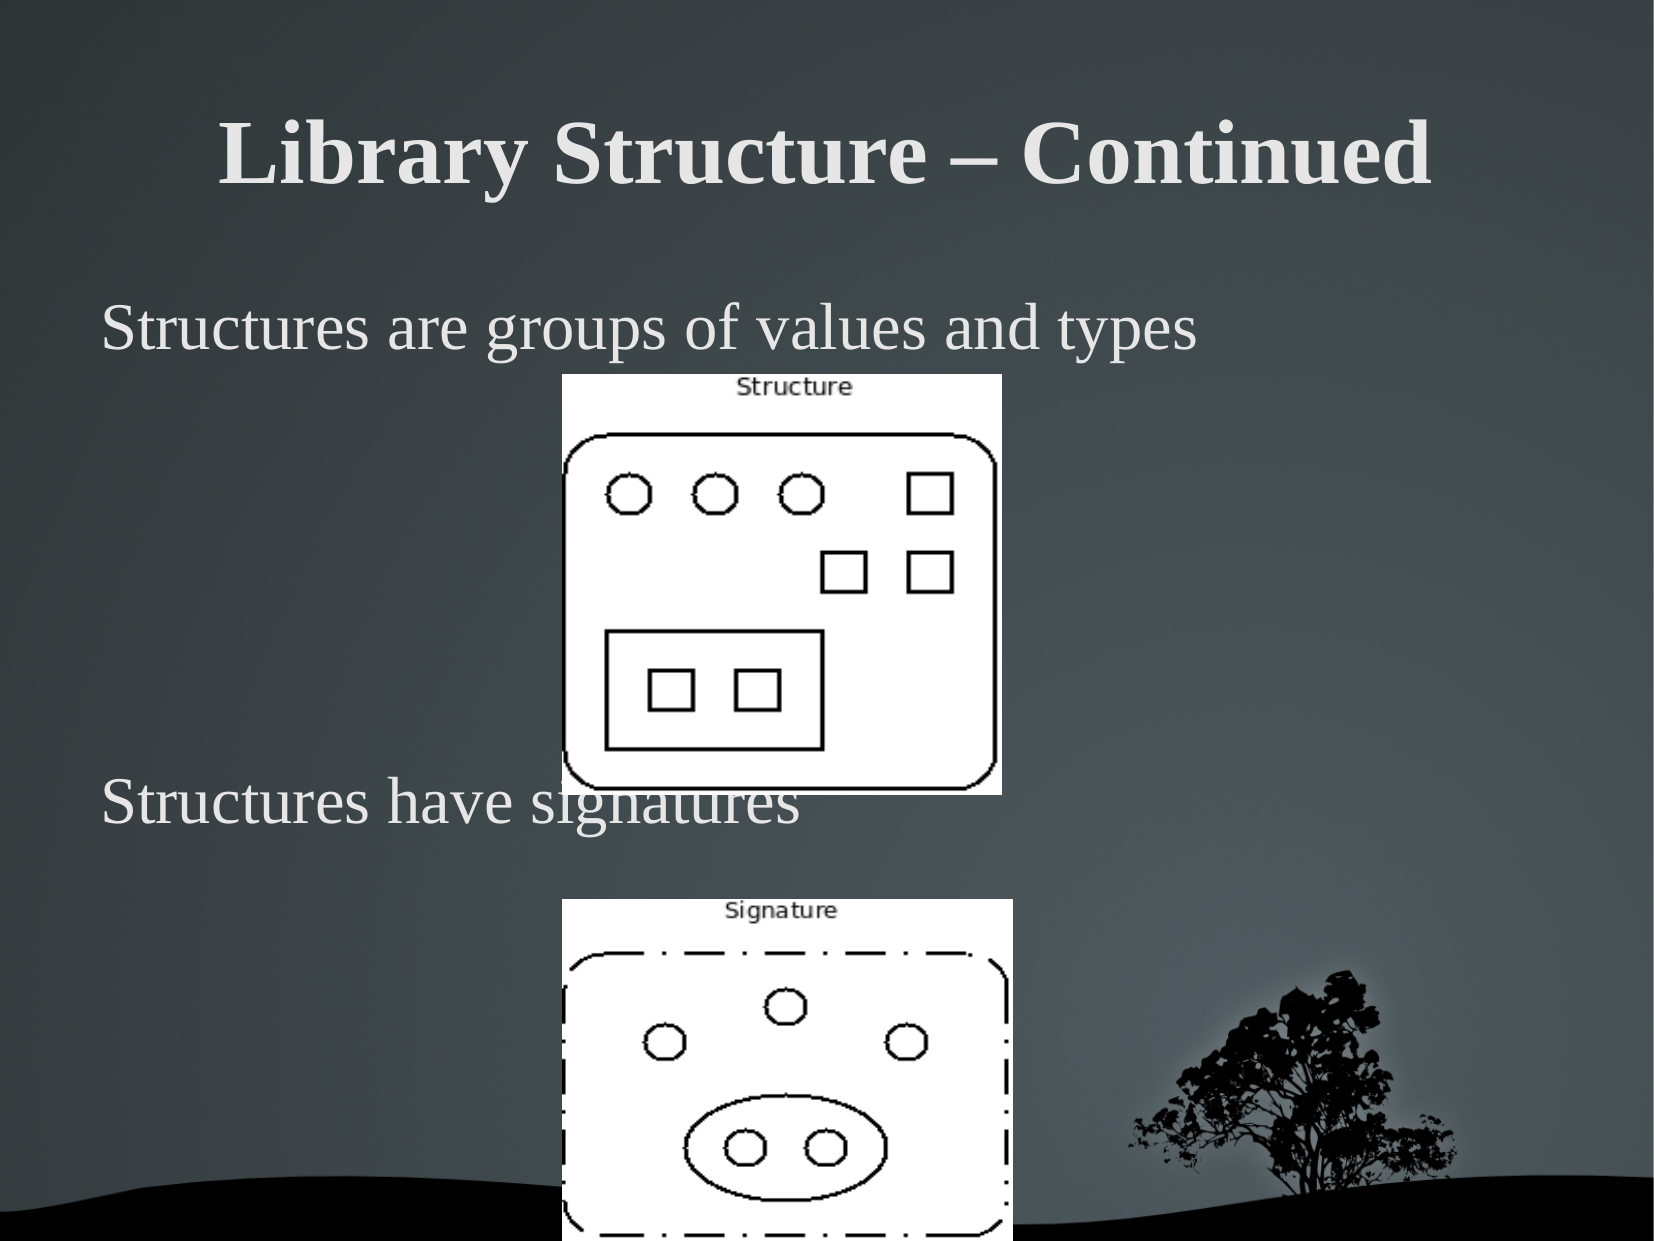

# Library Structure – Continued
Structures are groups of values and types
Structures have signatures